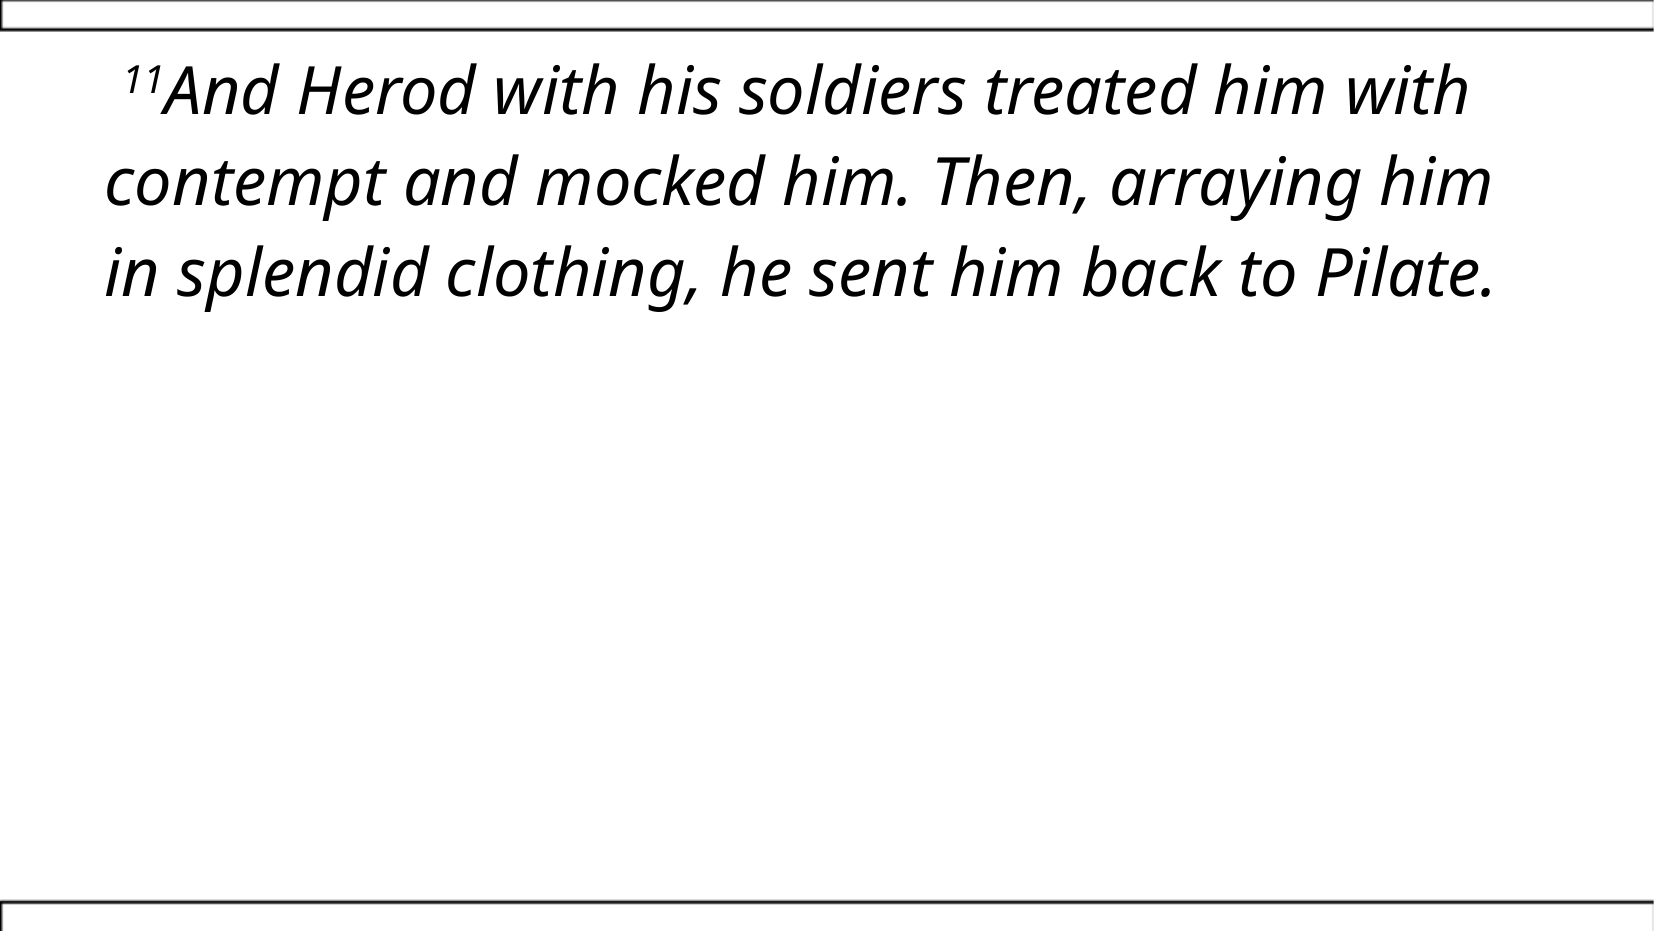

11And Herod with his soldiers treated him with contempt and mocked him. Then, arraying him in splendid clothing, he sent him back to Pilate.